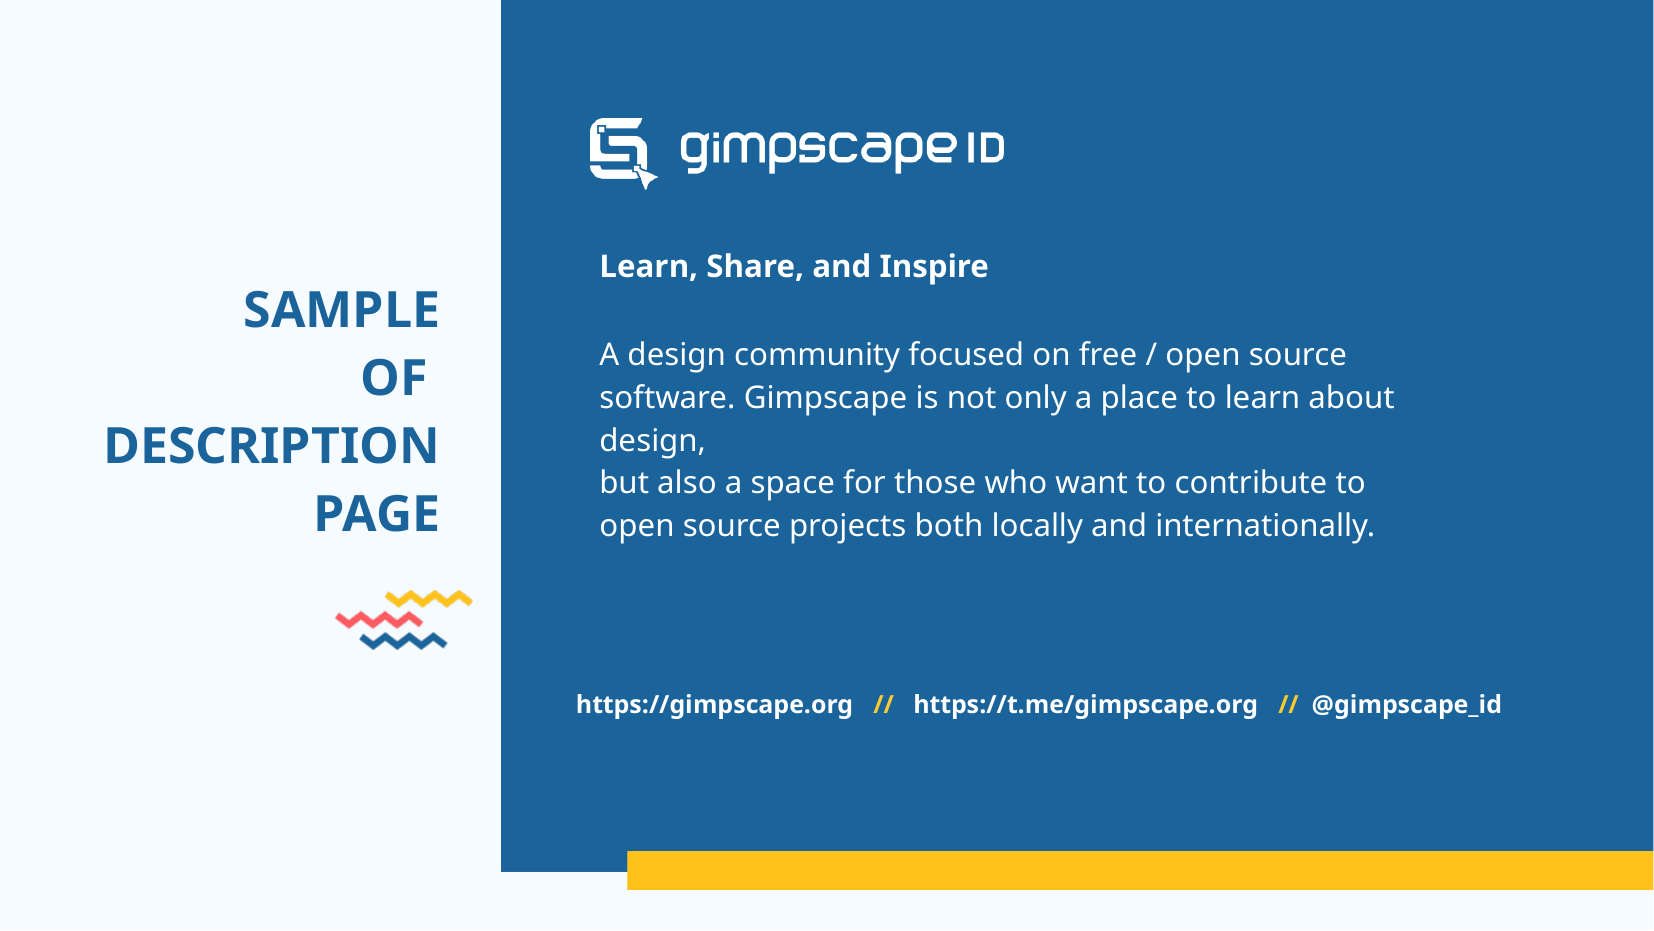

Learn, Share, and Inspire
SAMPLE
OF
DESCRIPTION
PAGE
A design community focused on free / open source software. Gimpscape is not only a place to learn about design,
but also a space for those who want to contribute to open source projects both locally and internationally.
https://gimpscape.org // https://t.me/gimpscape.org // @gimpscape_id